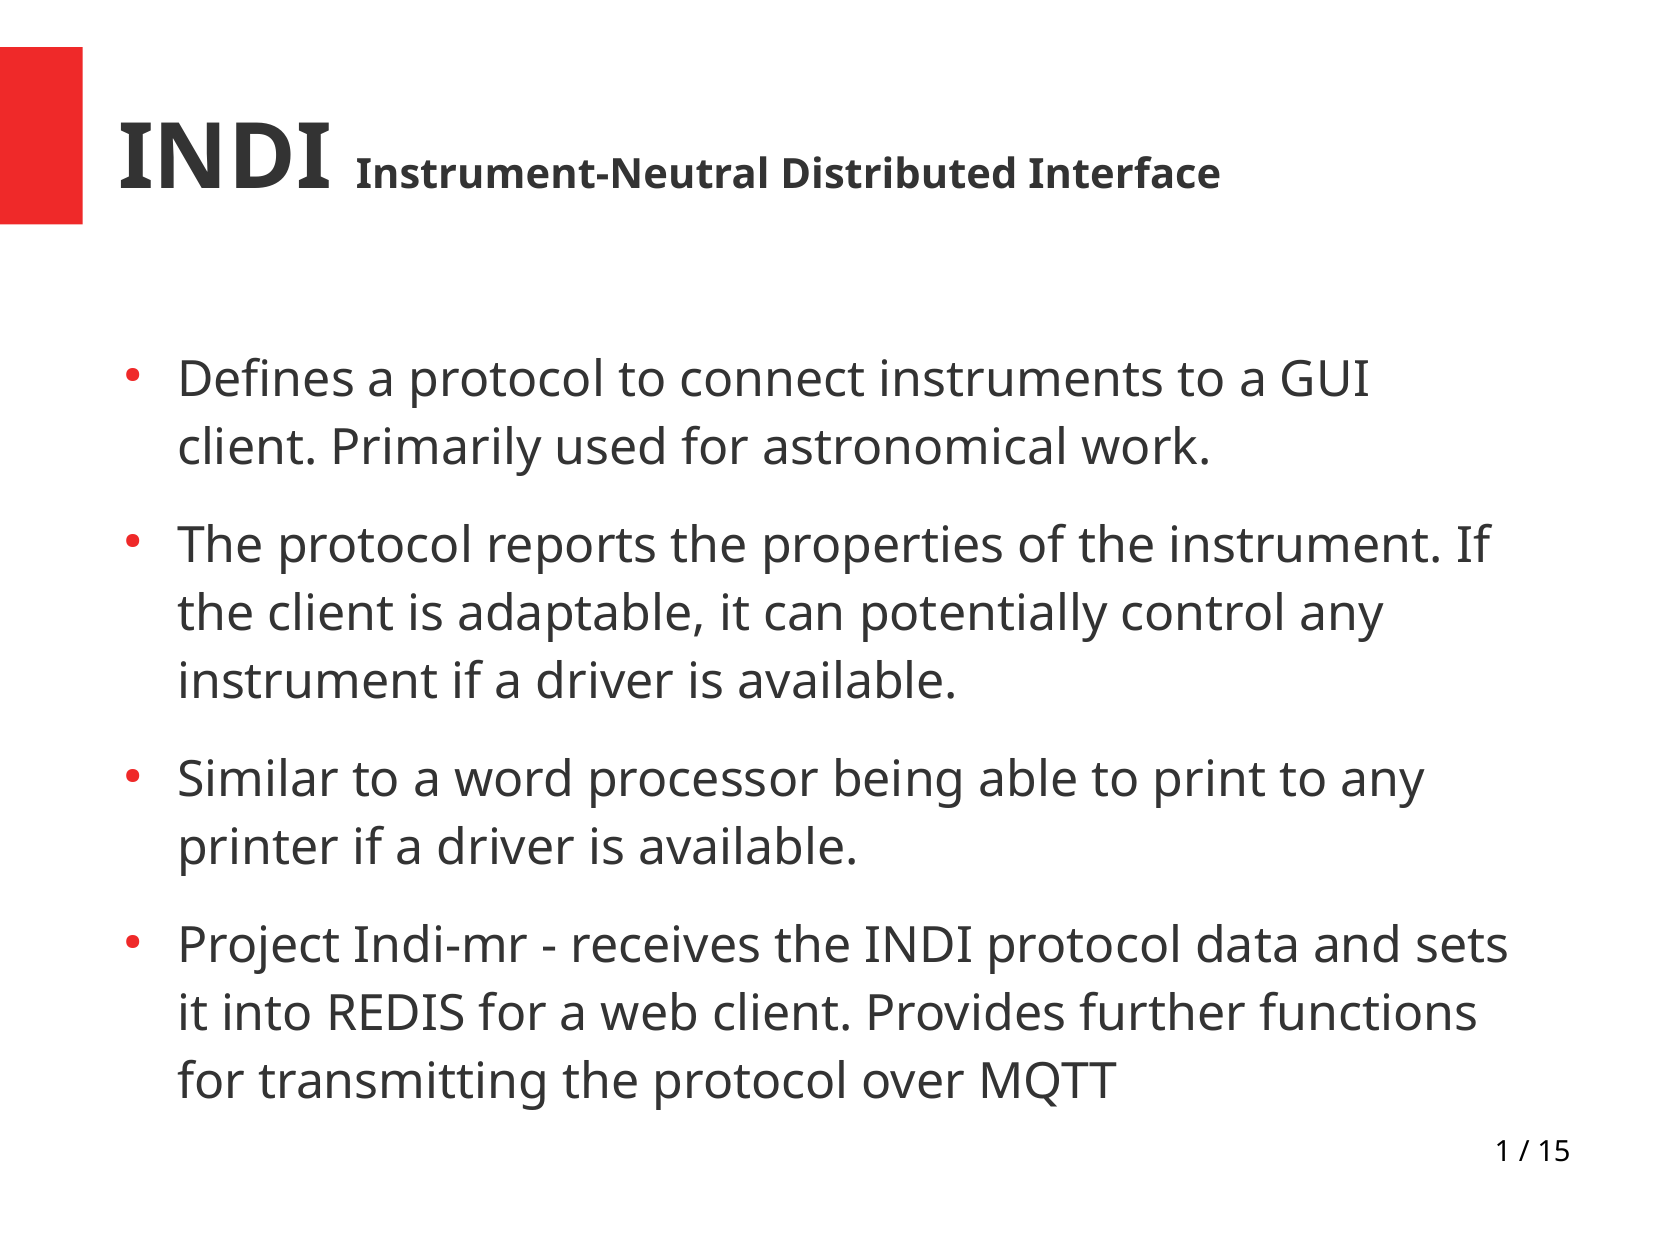

# INDI Instrument-Neutral Distributed Interface
Defines a protocol to connect instruments to a GUI client. Primarily used for astronomical work.
The protocol reports the properties of the instrument. If the client is adaptable, it can potentially control any instrument if a driver is available.
Similar to a word processor being able to print to any printer if a driver is available.
Project Indi-mr - receives the INDI protocol data and sets it into REDIS for a web client. Provides further functions for transmitting the protocol over MQTT
1